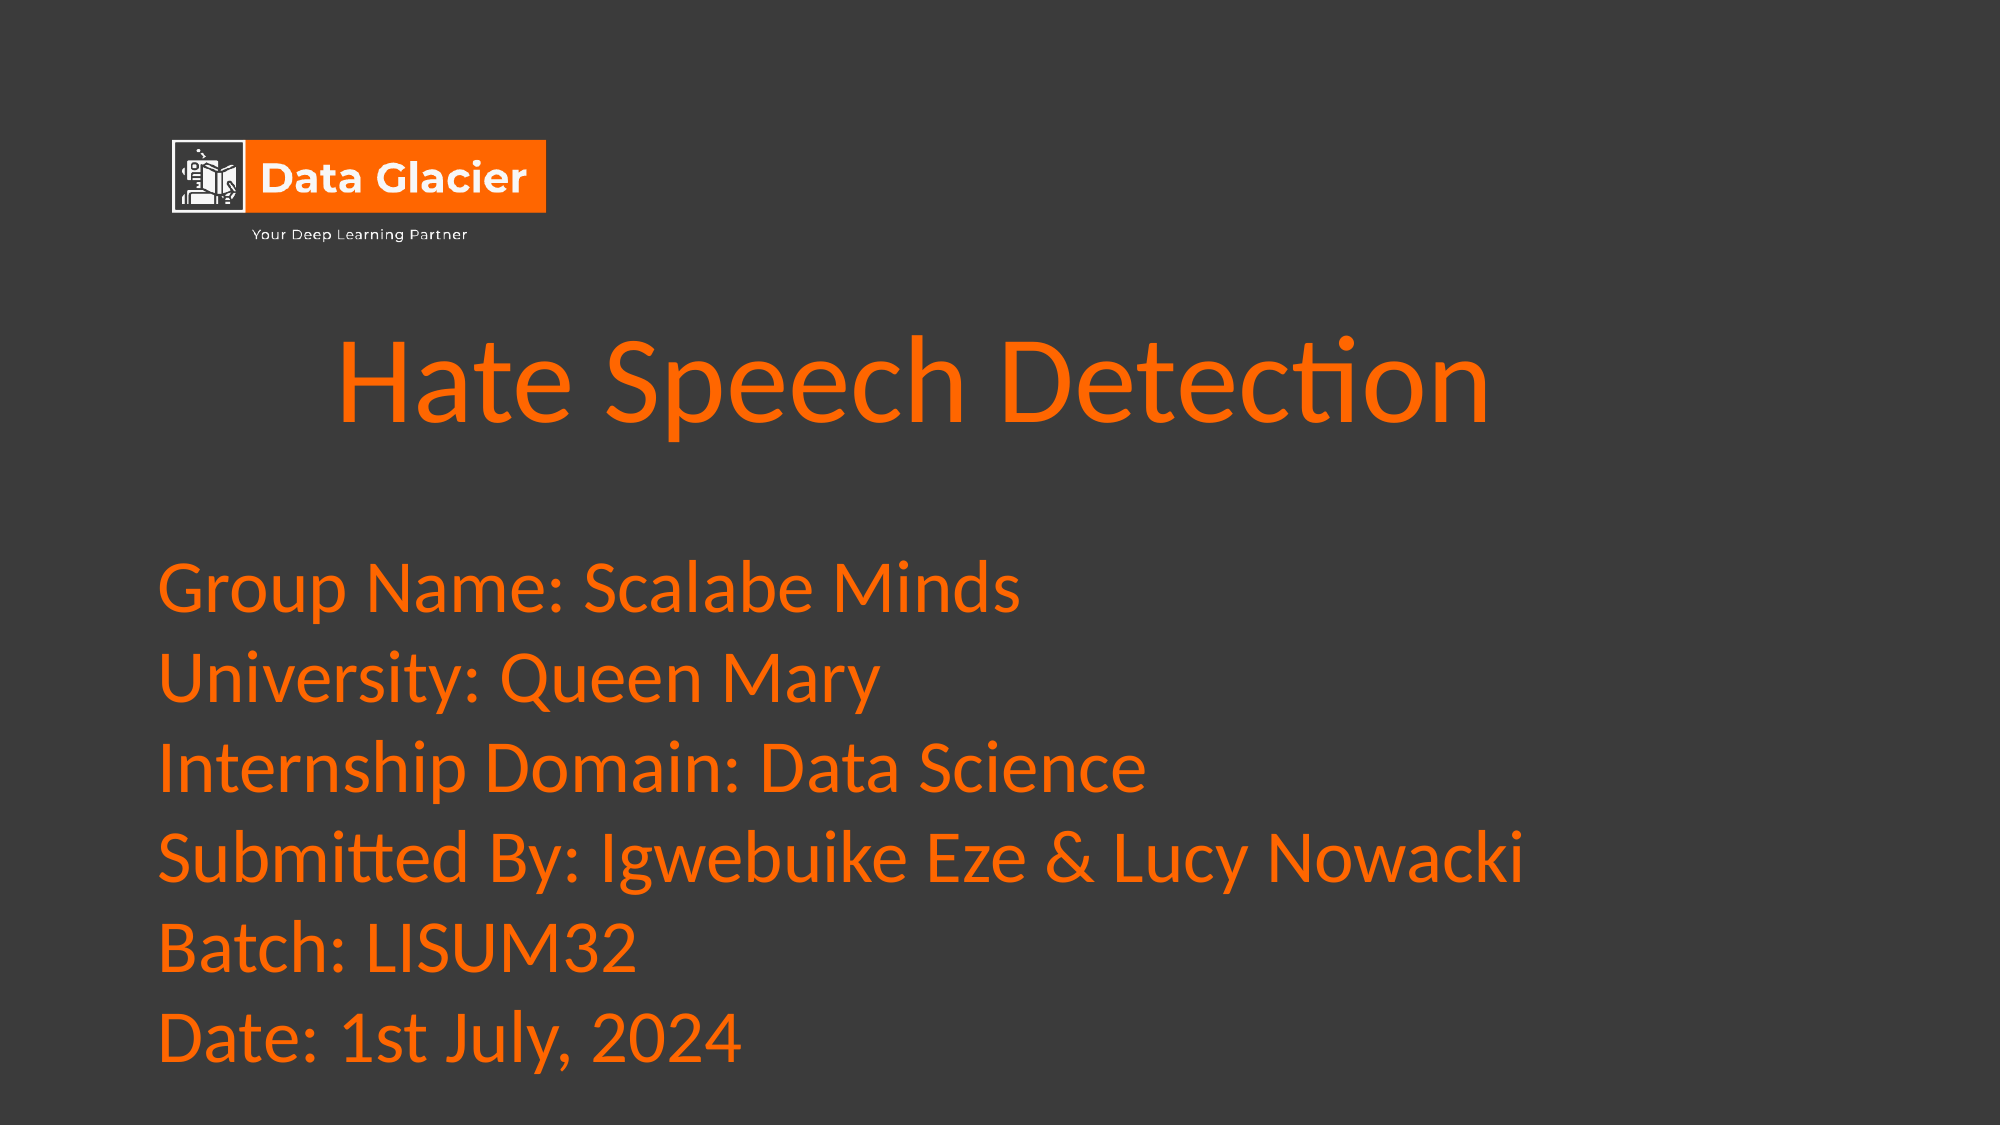

Hate Speech Detection
Group Name: Scalabe Minds
University: Queen Mary
Internship Domain: Data Science
Submitted By: Igwebuike Eze & Lucy Nowacki
Batch: LISUM32
Date: 1st July, 2024